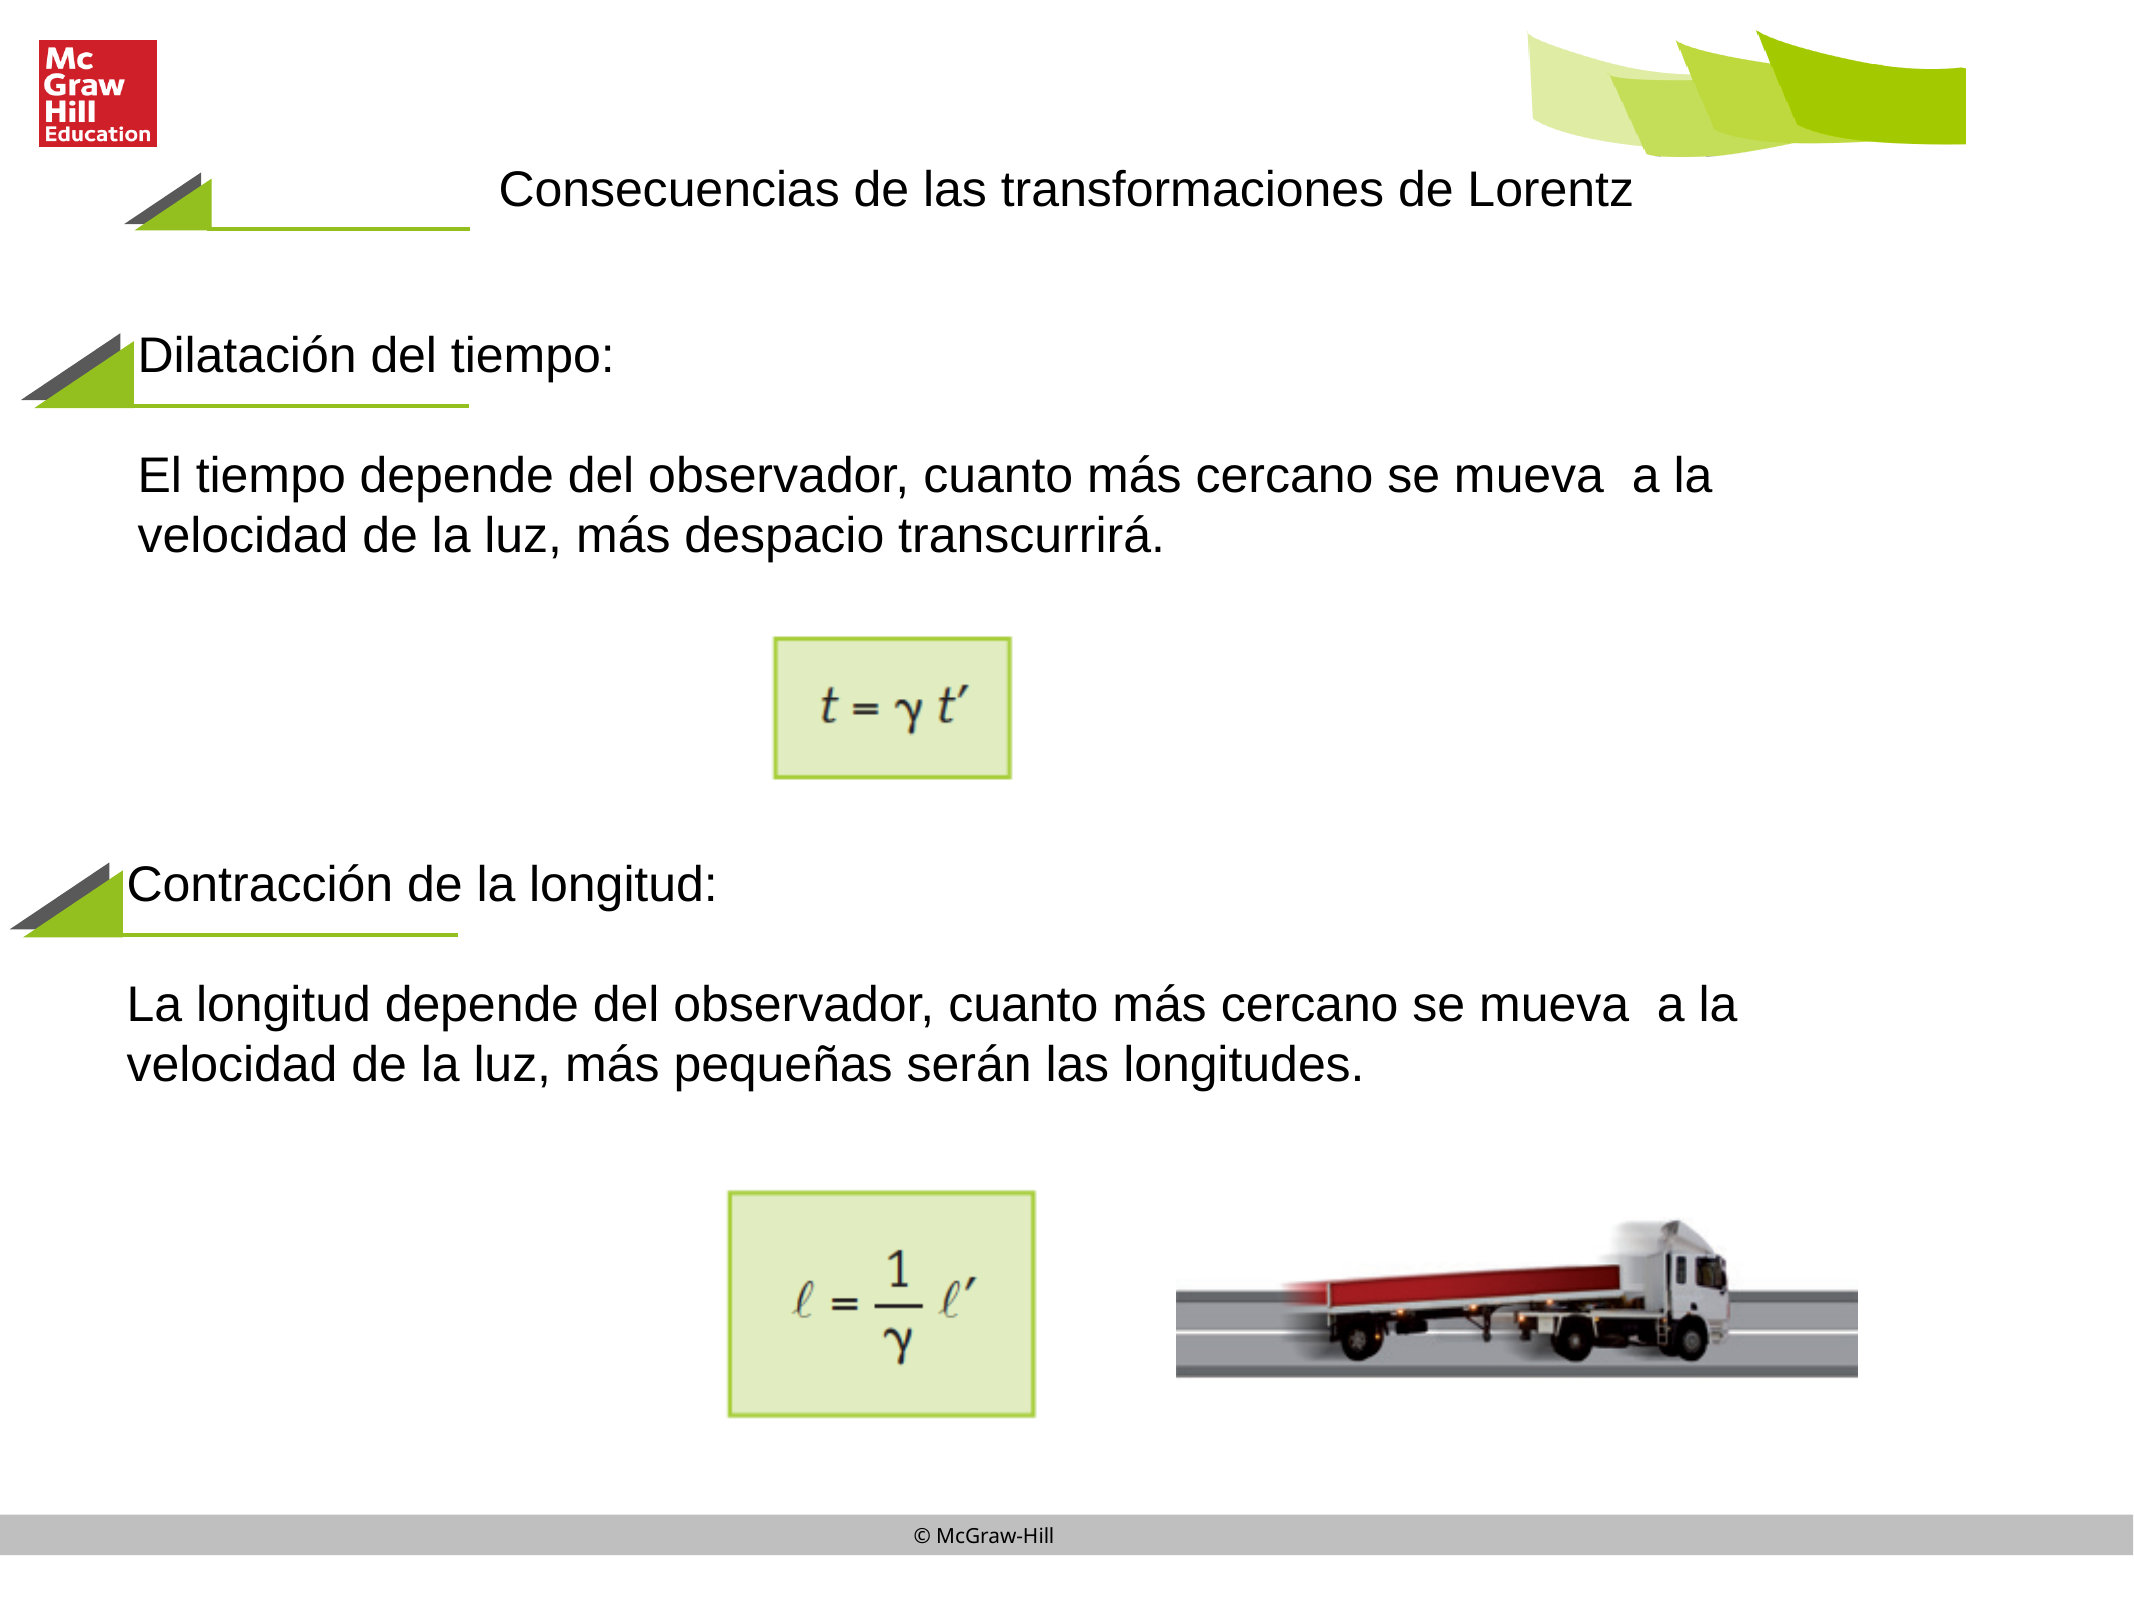

Consecuencias de las transformaciones de Lorentz
Dilatación del tiempo:
El tiempo depende del observador, cuanto más cercano se mueva a la velocidad de la luz, más despacio transcurrirá.
Contracción de la longitud:
La longitud depende del observador, cuanto más cercano se mueva a la velocidad de la luz, más pequeñas serán las longitudes.
© McGraw-Hill